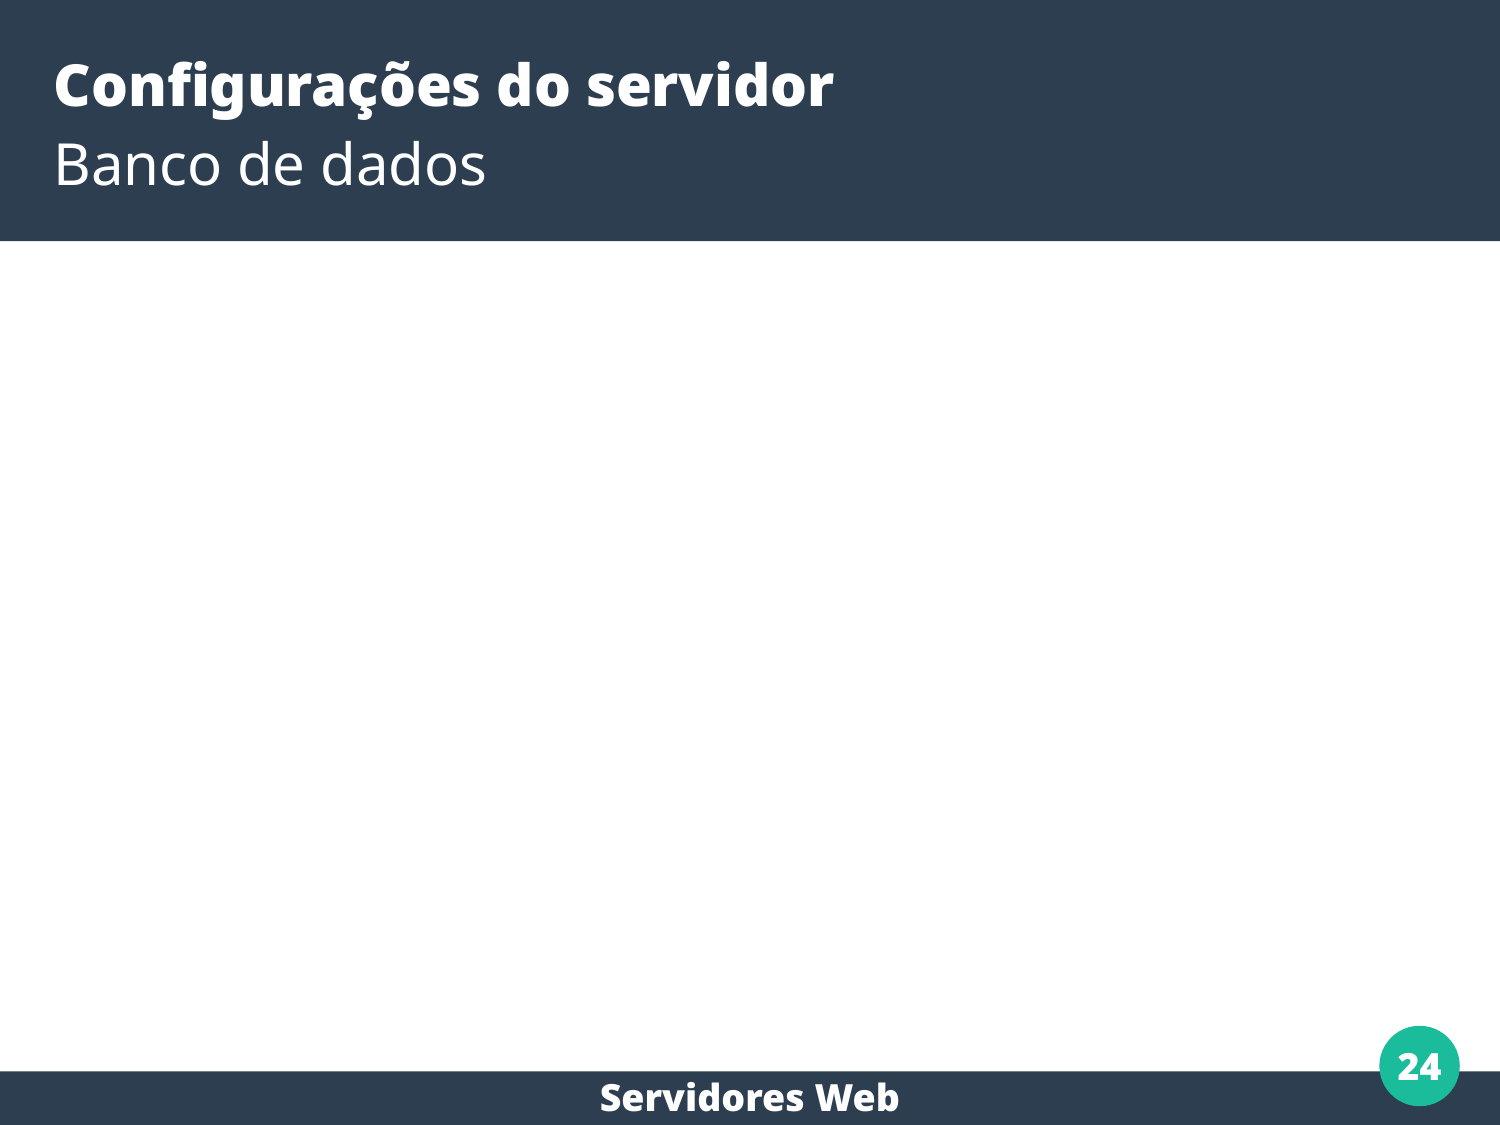

# Configurações do servidor Banco de dados
24
Servidores Web